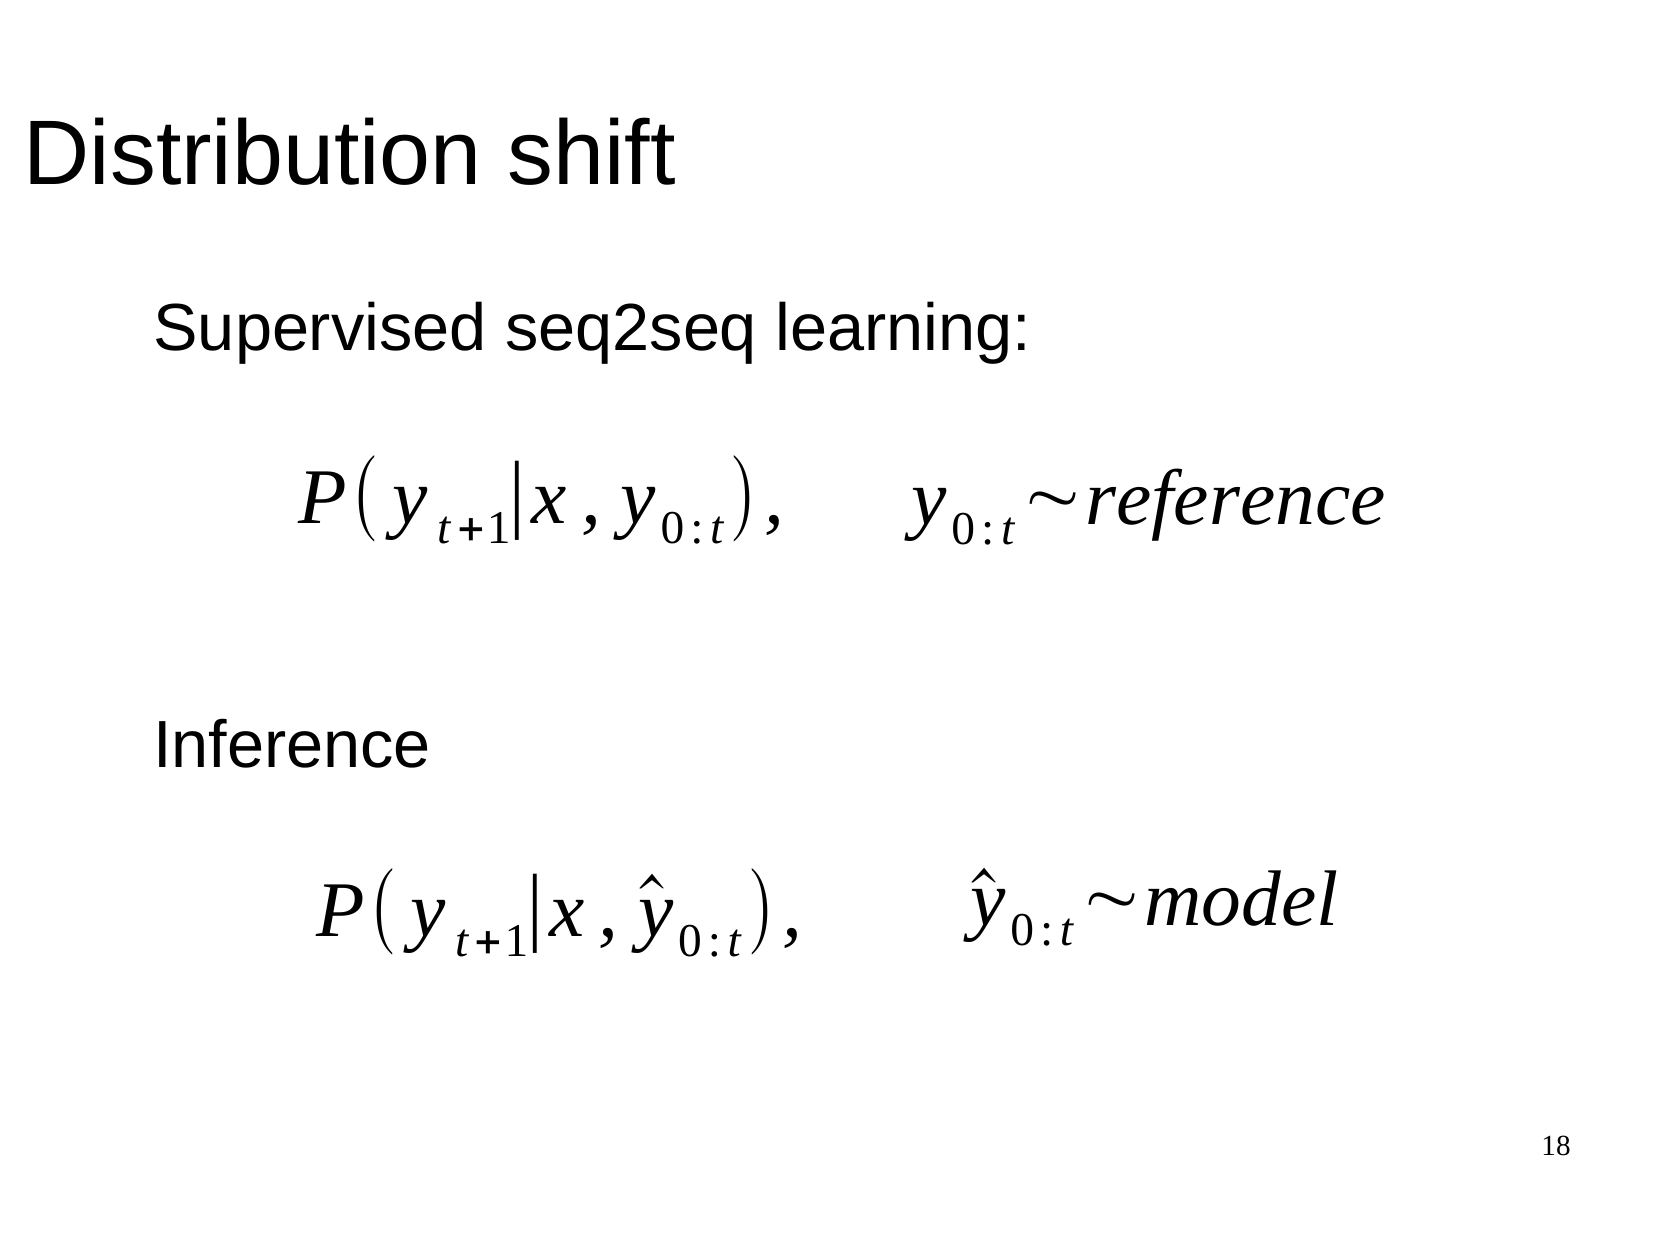

# Distribution shift
Supervised seq2seq learning:
Inference
18